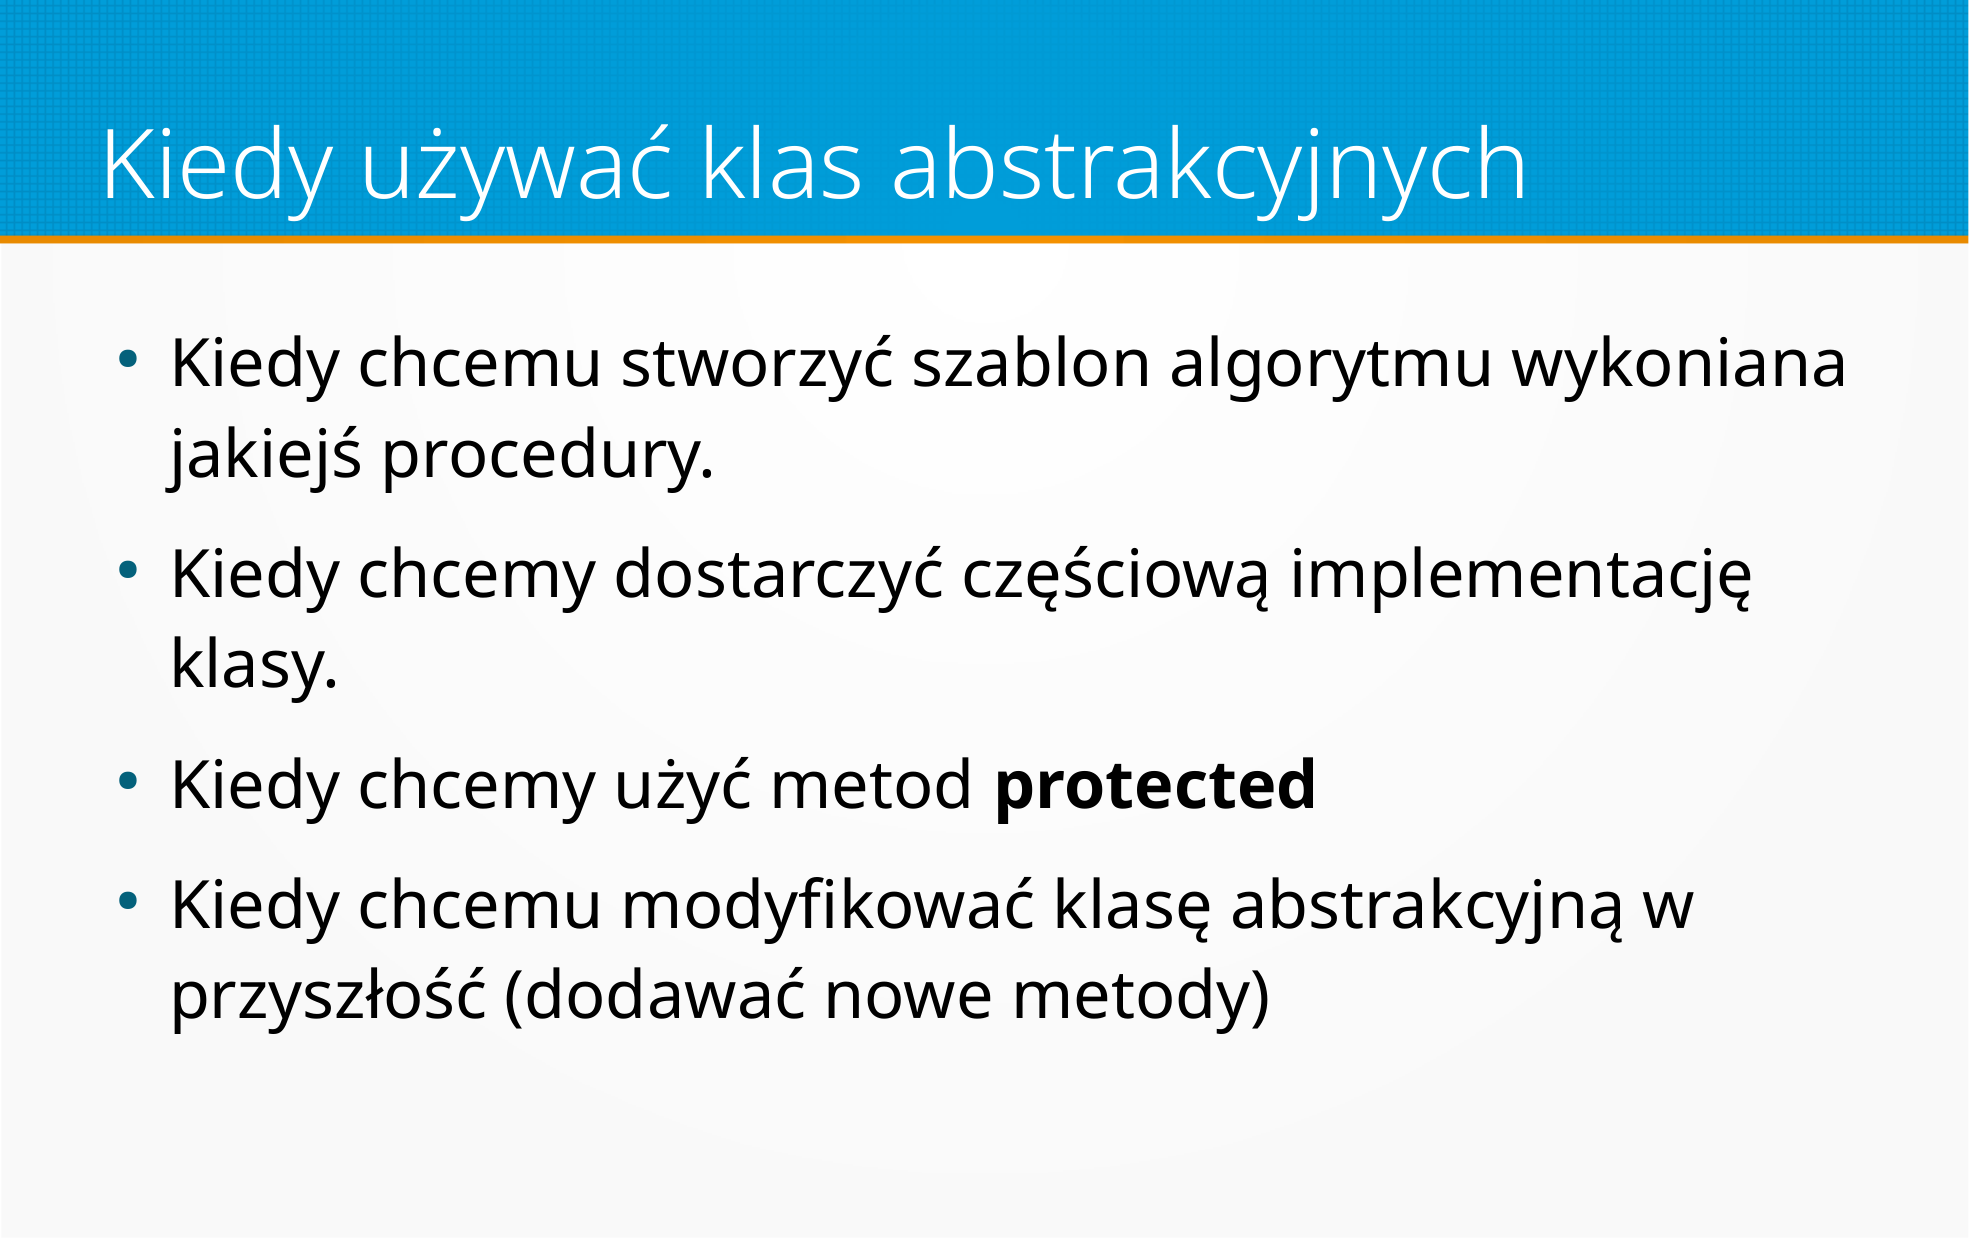

# Kiedy używać klas abstrakcyjnych
Kiedy chcemu stworzyć szablon algorytmu wykoniana jakiejś procedury.
Kiedy chcemy dostarczyć częściową implementację klasy.
Kiedy chcemy użyć metod protected
Kiedy chcemu modyfikować klasę abstrakcyjną w przyszłość (dodawać nowe metody)